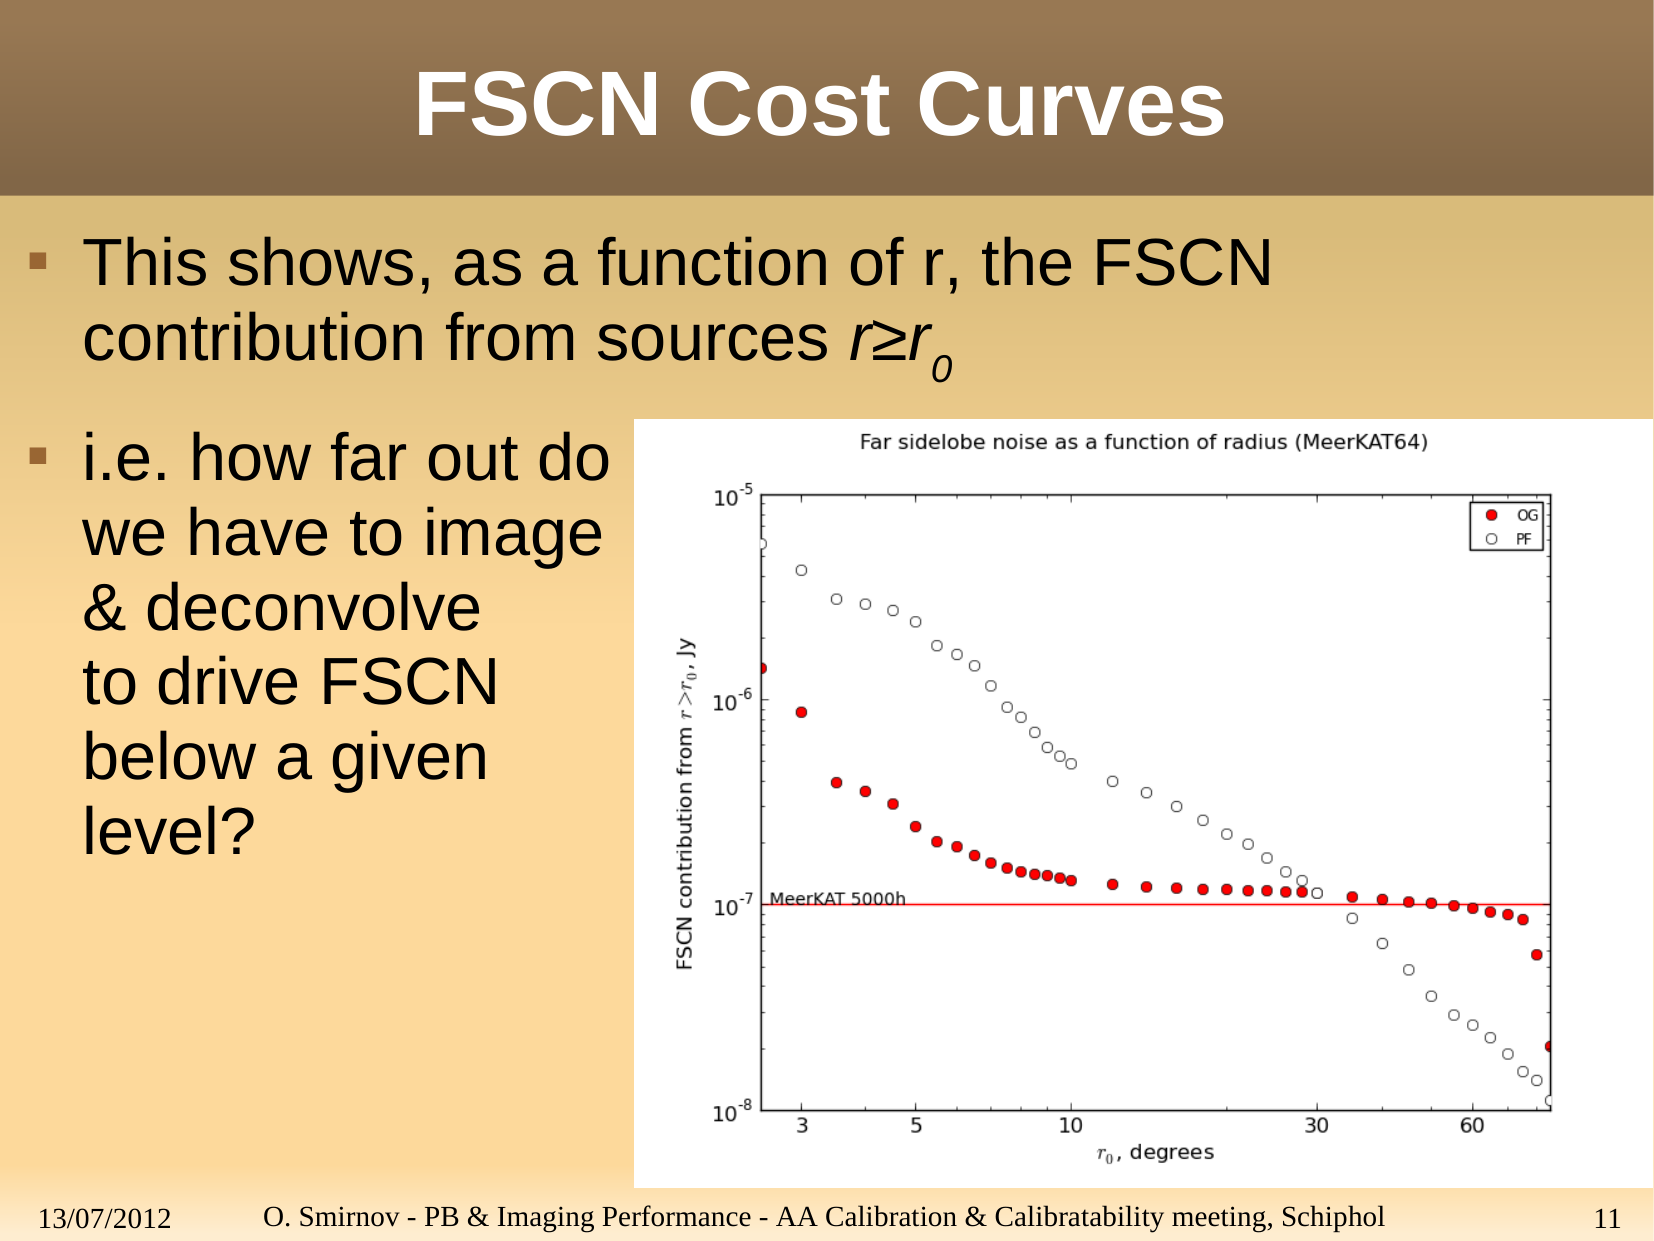

# FSCN Cost Curves
This shows, as a function of r, the FSCN contribution from sources r≥r0
i.e. how far out do
we have to image
& deconvolve
to drive FSCN
below a given
level?
O. Smirnov - PB & Imaging Performance - AA Calibration & Calibratability meeting, Schiphol
13/07/2012
11